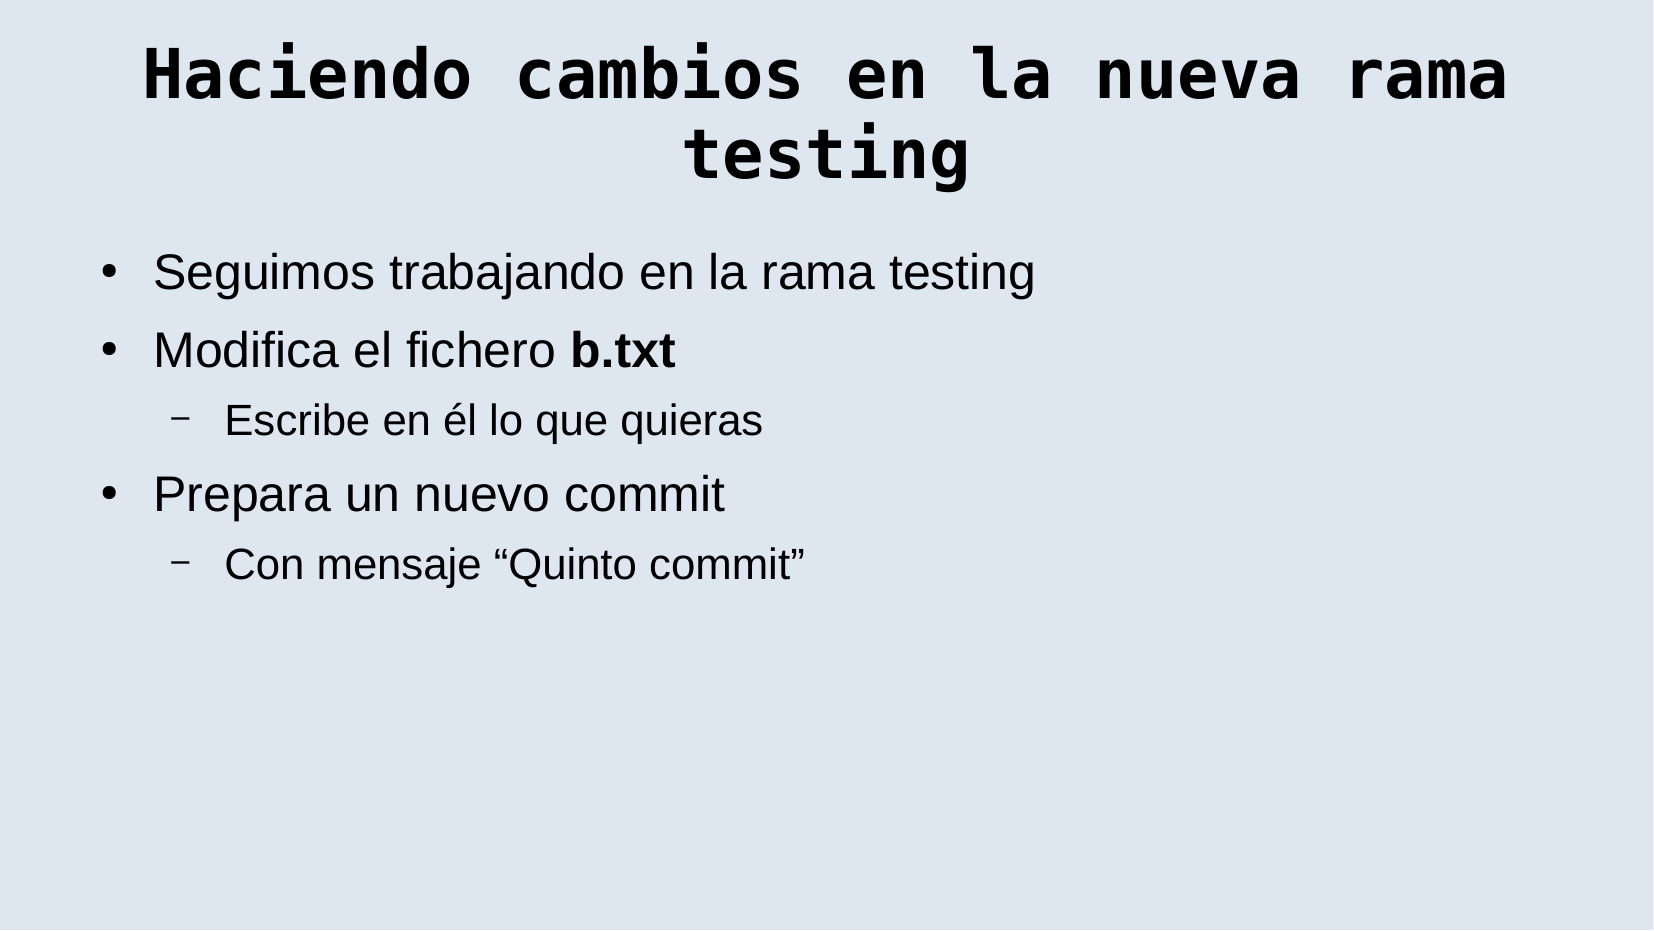

# Haciendo cambios en la nueva rama testing
Seguimos trabajando en la rama testing
Modifica el fichero b.txt
Escribe en él lo que quieras
Prepara un nuevo commit
Con mensaje “Quinto commit”